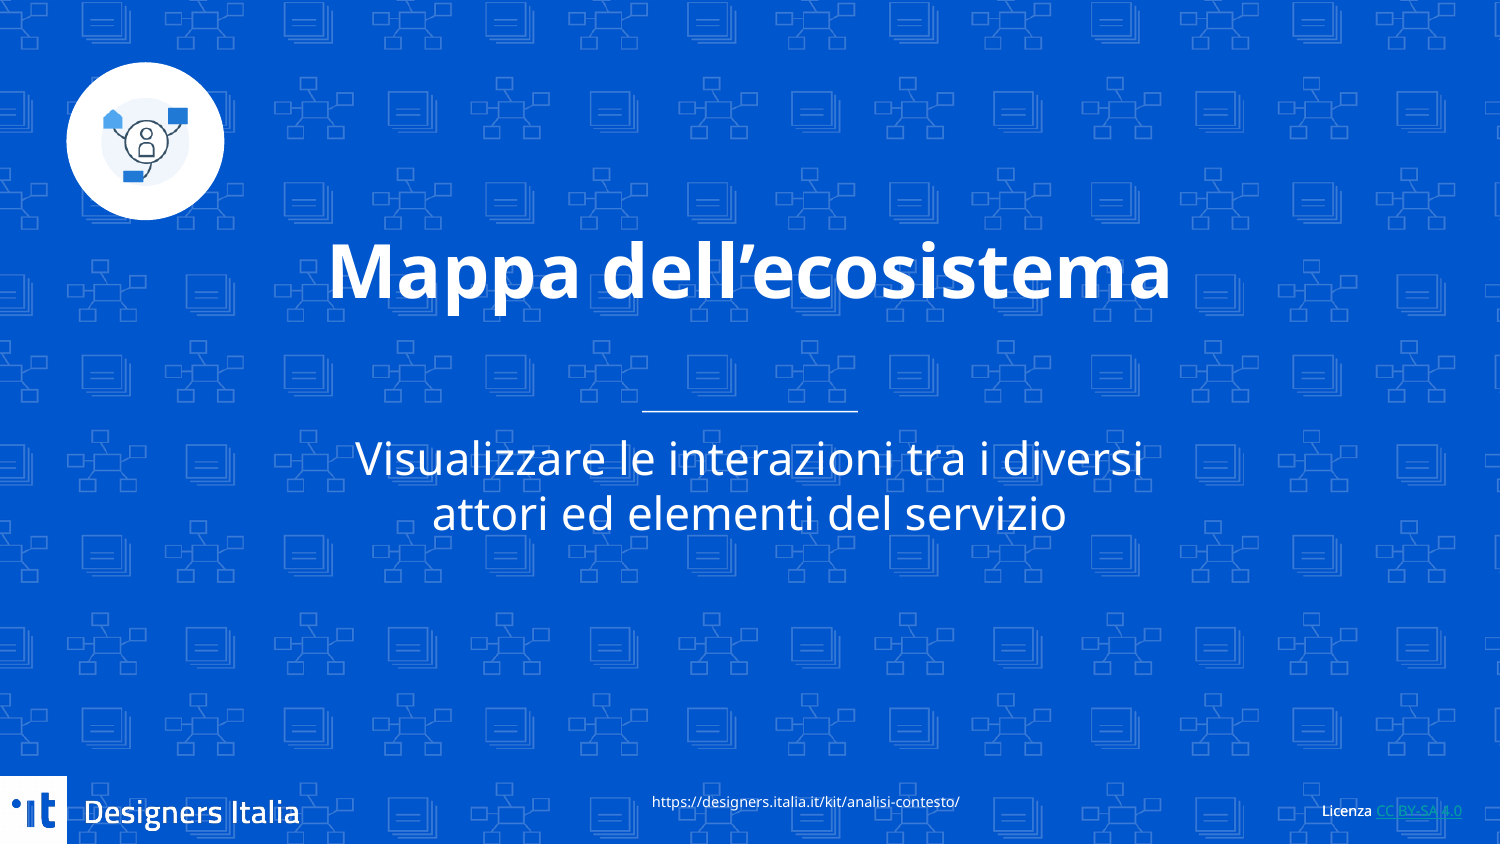

Mappa dell’ecosistema
Visualizzare le interazioni tra i diversi attori ed elementi del servizio
https://designers.italia.it/kit/analisi-contesto/
Licenza CC BY-SA 4.0
Licenza CC BY-SA 4.0